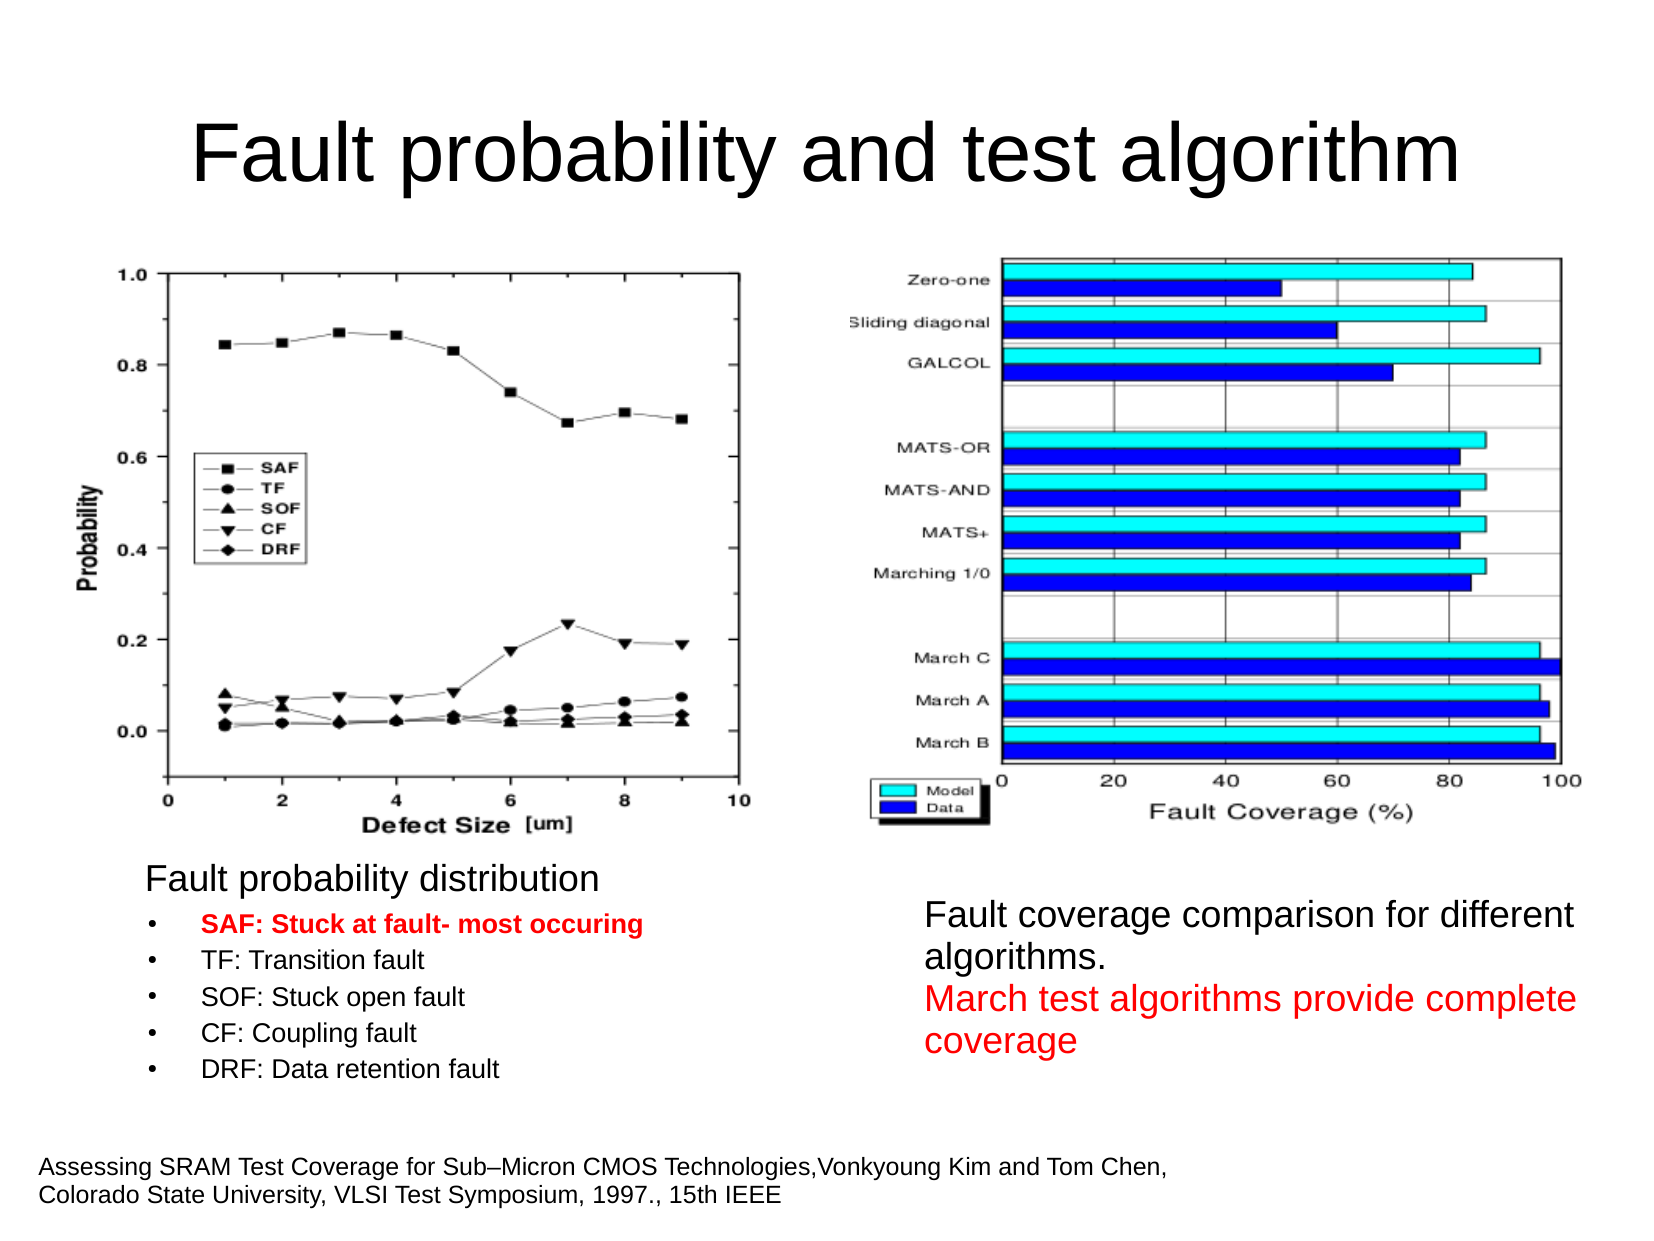

# Fault probability and test algorithm
Fault probability distribution
Fault coverage comparison for different algorithms.
March test algorithms provide complete coverage
SAF: Stuck at fault- most occuring
TF: Transition fault
SOF: Stuck open fault
CF: Coupling fault
DRF: Data retention fault
Assessing SRAM Test Coverage for Sub–Micron CMOS Technologies,Vonkyoung Kim and Tom Chen, Colorado State University, VLSI Test Symposium, 1997., 15th IEEE